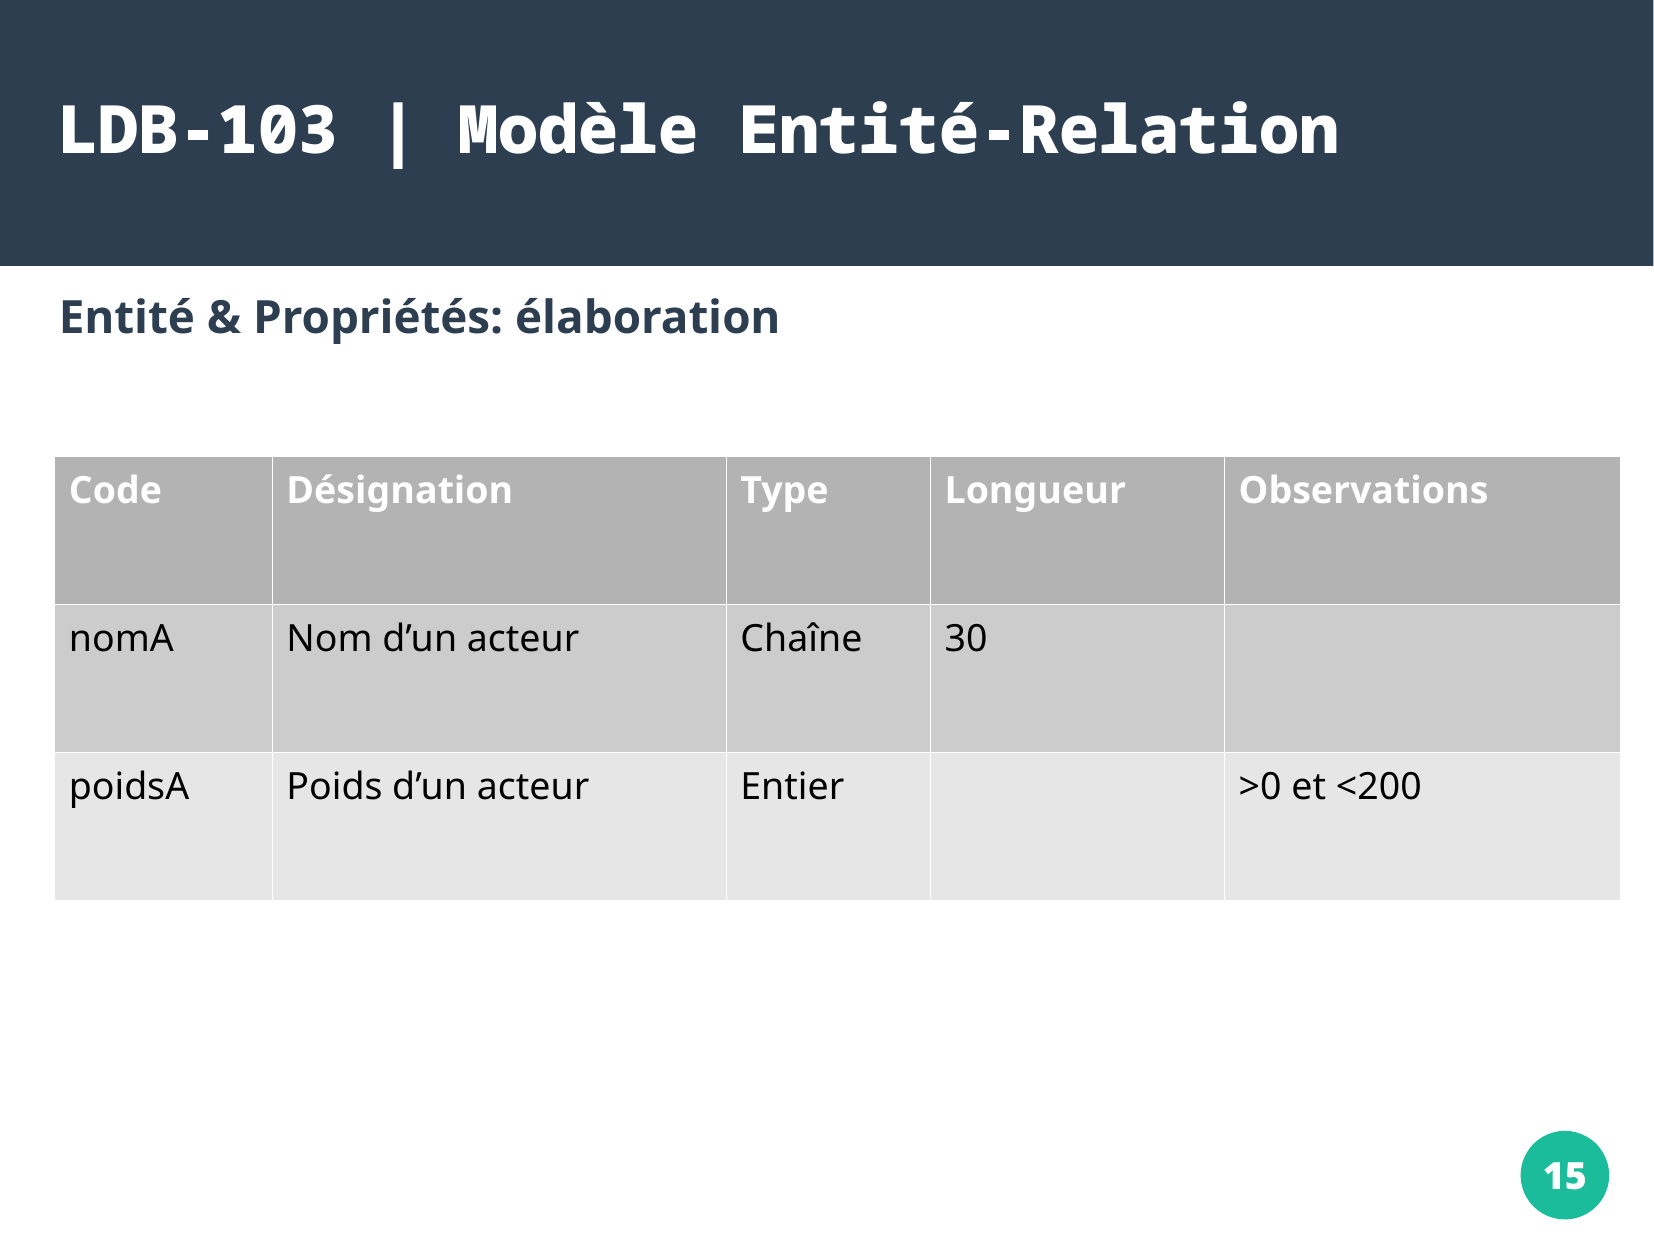

# LDB-103 | Modèle Entité-Relation
Entité & Propriétés: élaboration
| Code | Désignation | Type | Longueur | Observations |
| --- | --- | --- | --- | --- |
| nomA | Nom d’un acteur | Chaîne | 30 | |
| poidsA | Poids d’un acteur | Entier | | >0 et <200 |
15